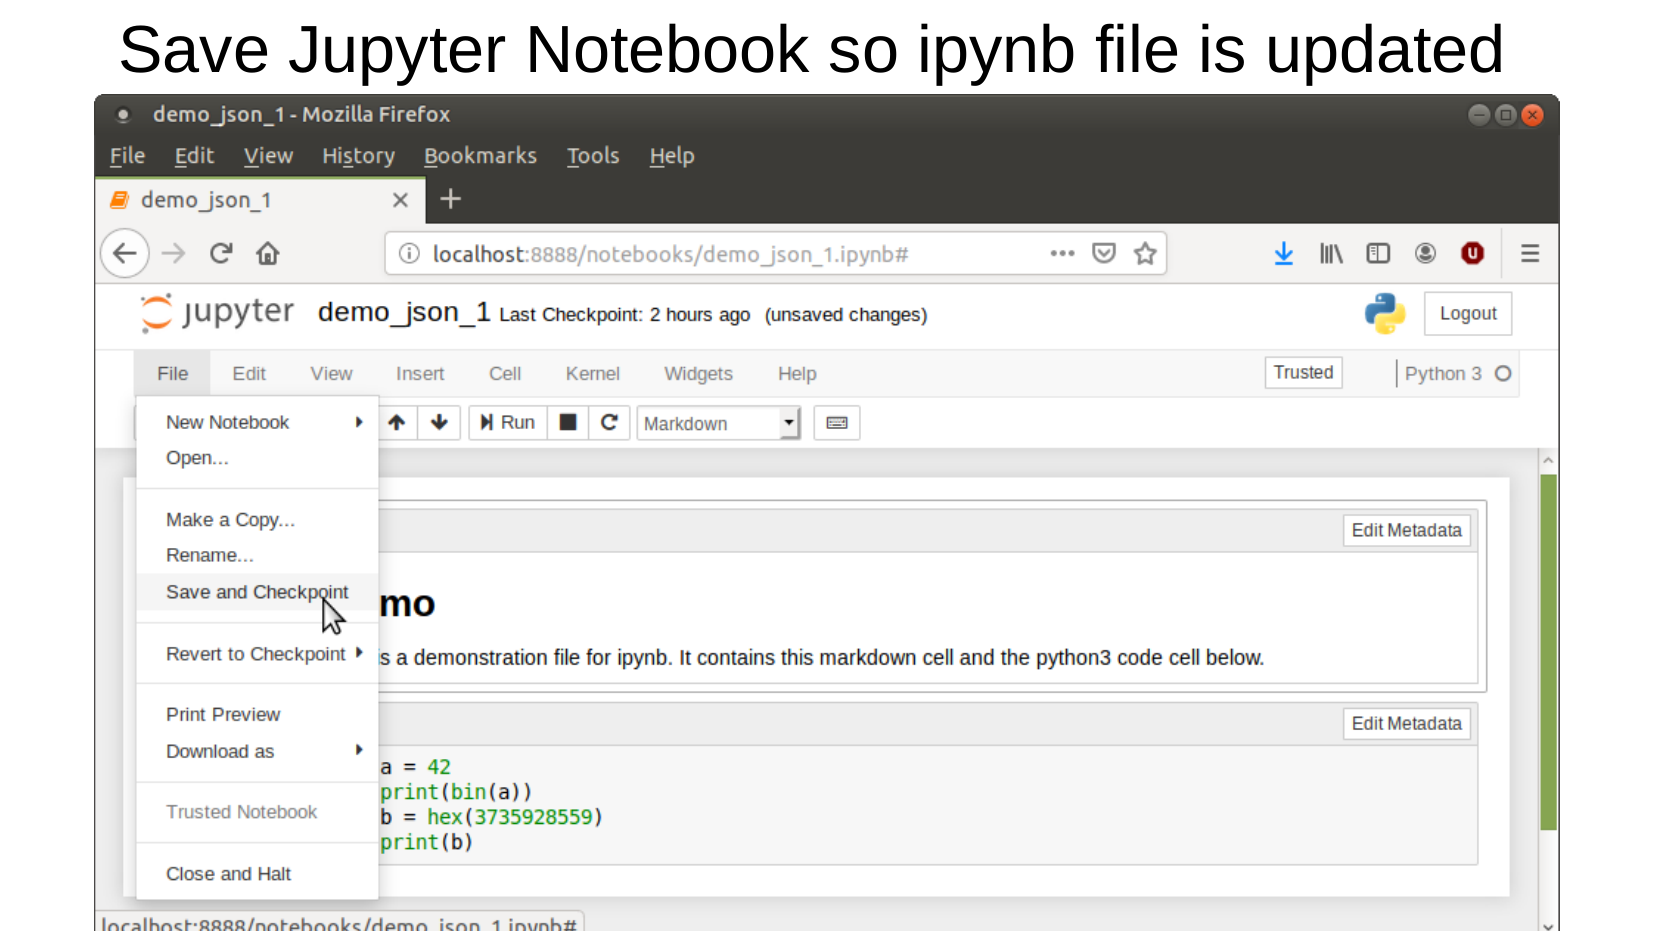

Save Jupyter Notebook so ipynb file is updated